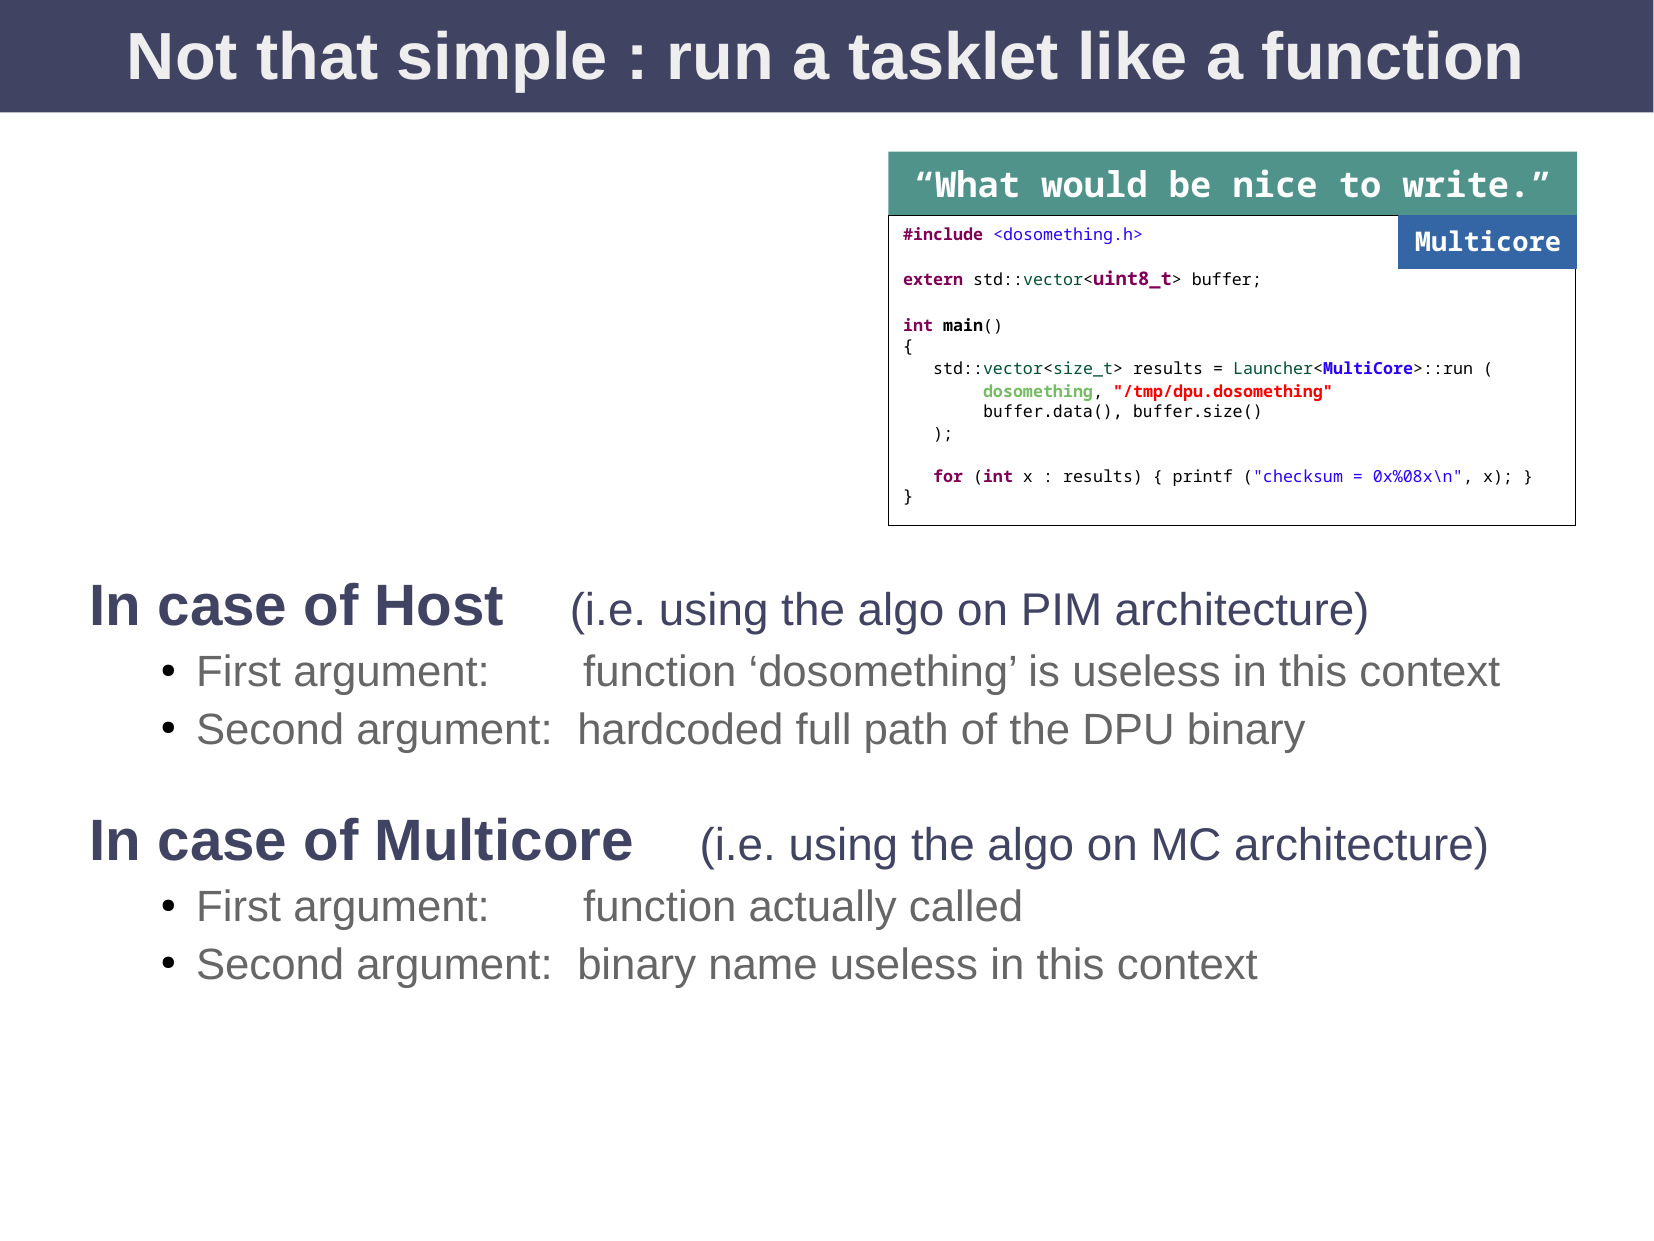

Not that simple : run a tasklet like a function
“What would be nice to write.”
#include <dosomething.h>
extern std::vector<uint8_t> buffer;
int main()
{
 std::vector<size_t> results = Launcher<MultiCore>::run (
 dosomething, "/tmp/dpu.dosomething"
 buffer.data(), buffer.size()
 );
 for (int x : results) { printf ("checksum = 0x%08x\n", x); }
}
Multicore
In case of Host (i.e. using the algo on PIM architecture)
First argument:		 function ‘dosomething’ is useless in this context
Second argument: hardcoded full path of the DPU binary
In case of Multicore (i.e. using the algo on MC architecture)
First argument:		 function actually called
Second argument: binary name useless in this context